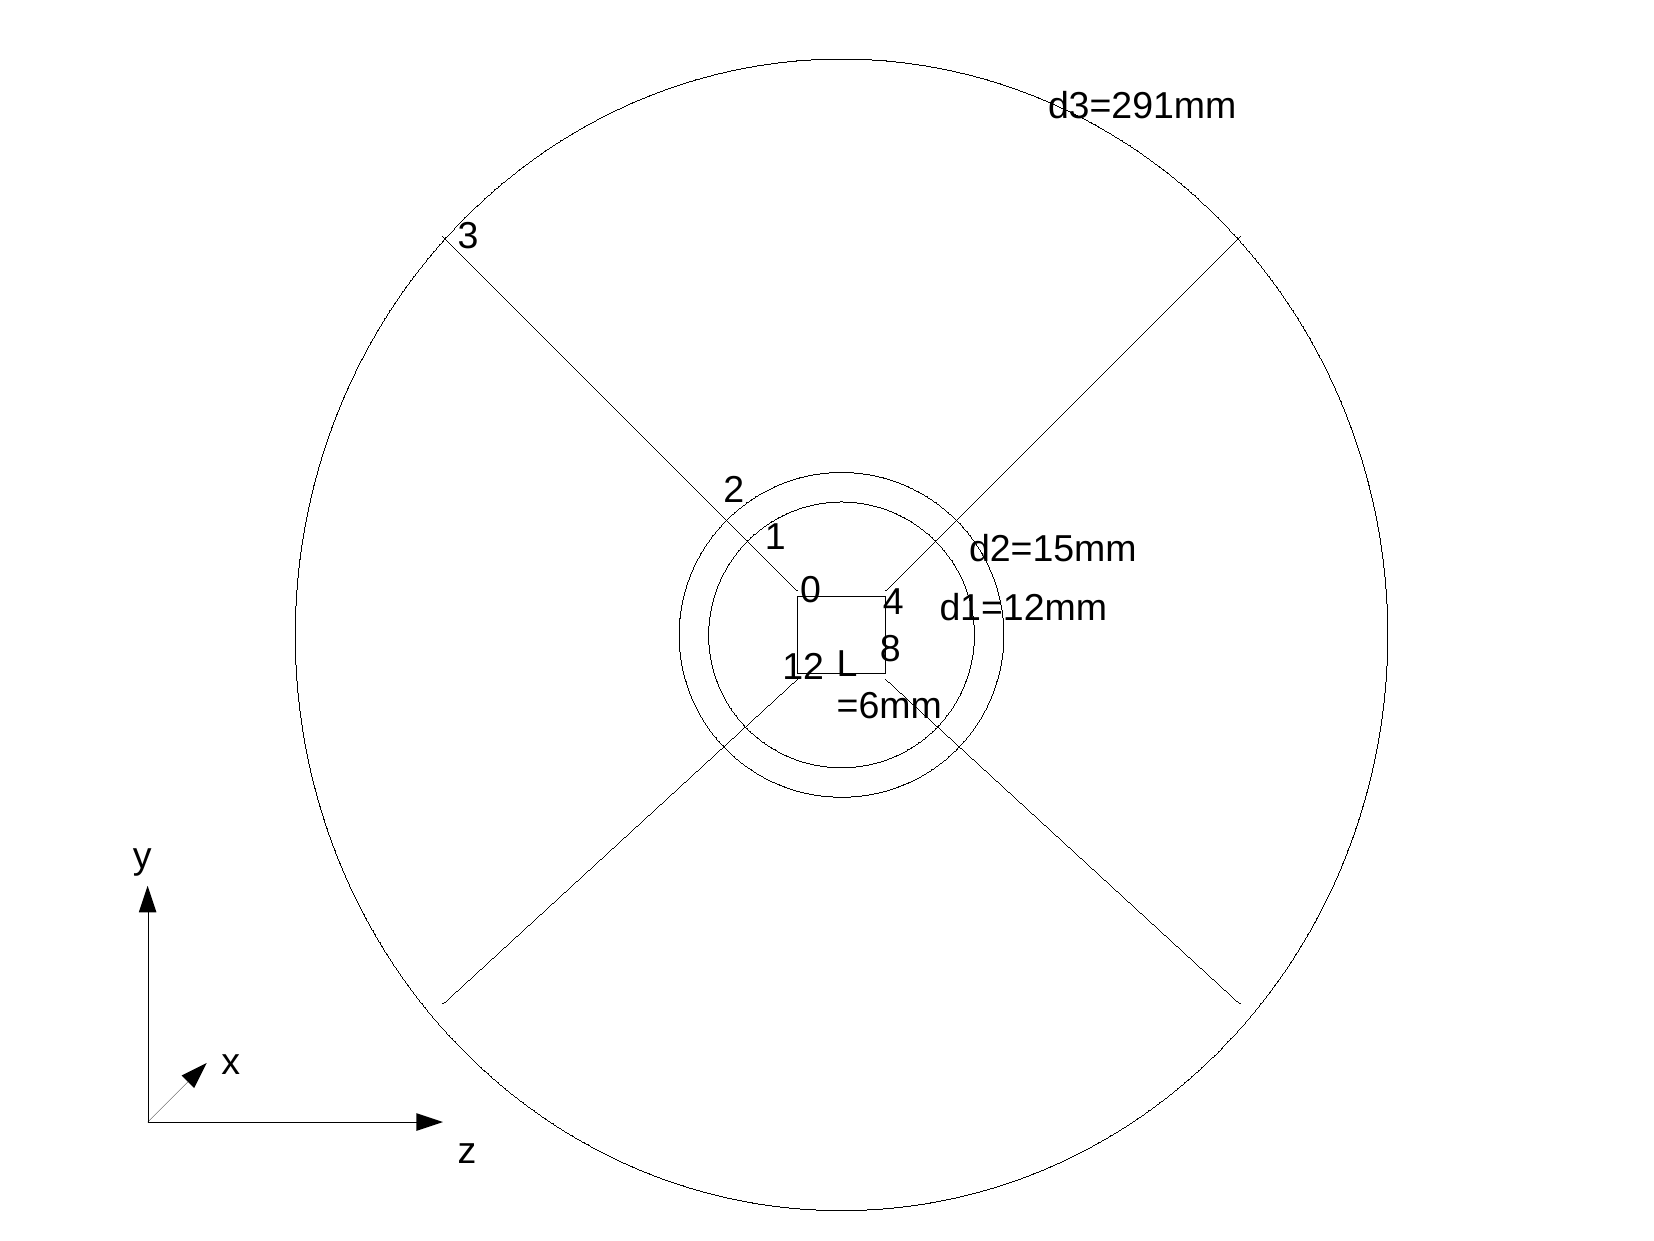

d3=291mm
3
2
1
d2=15mm
0
4
d1=12mm
8
L
=6mm
12
y
x
z